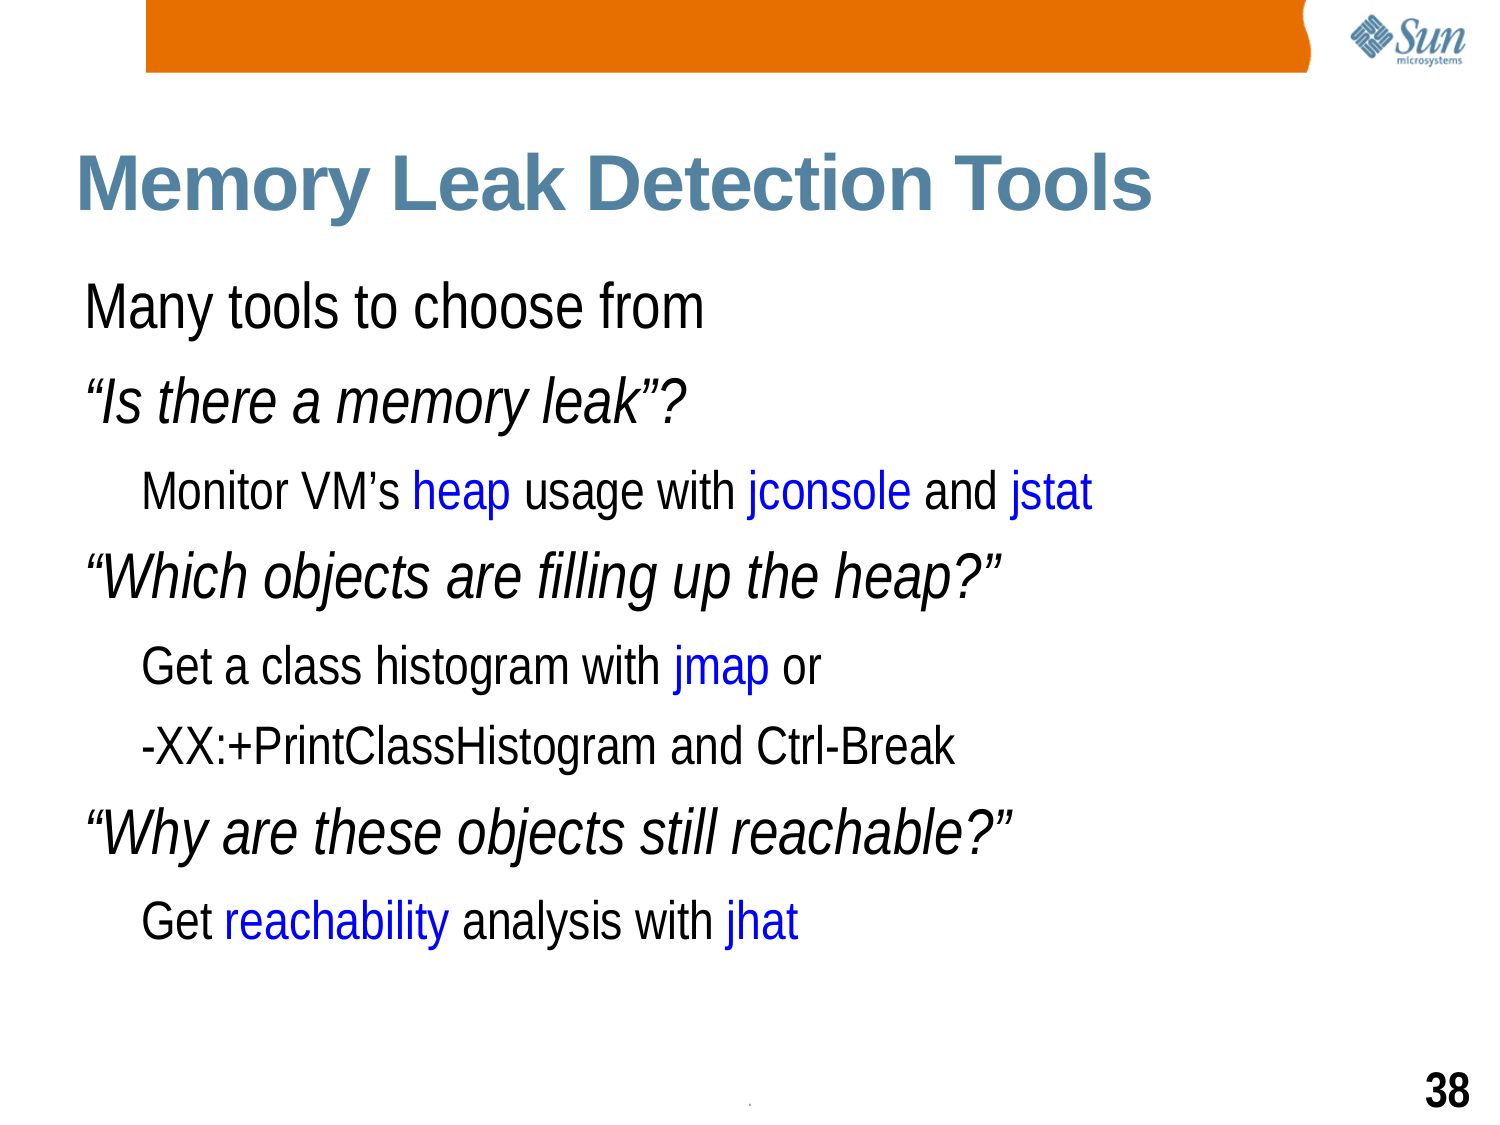

# Memory Leak Detection Tools
Many tools to choose from
“Is there a memory leak”?
Monitor VM’s heap usage with jconsole and jstat
“Which objects are filling up the heap?”
Get a class histogram with jmap or
-XX:+PrintClassHistogram and Ctrl-Break
“Why are these objects still reachable?”
Get reachability analysis with jhat